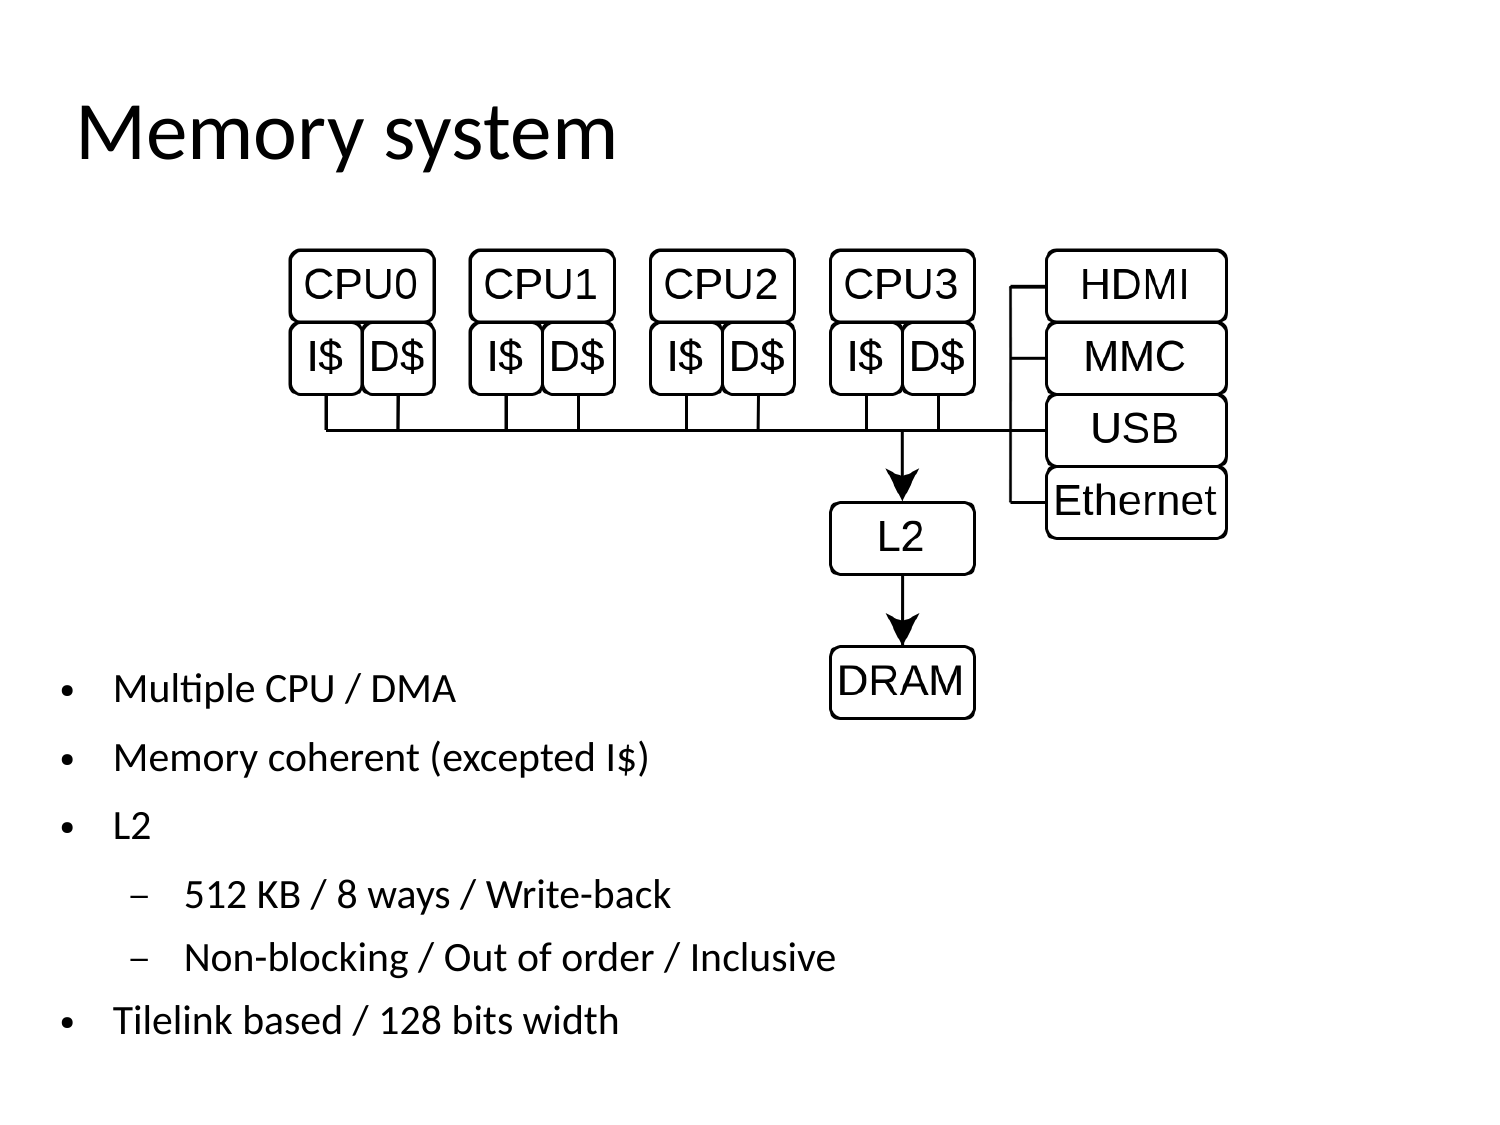

# Memory system
Multiple CPU / DMA
Memory coherent (excepted I$)
L2
512 KB / 8 ways / Write-back
Non-blocking / Out of order / Inclusive
Tilelink based / 128 bits width